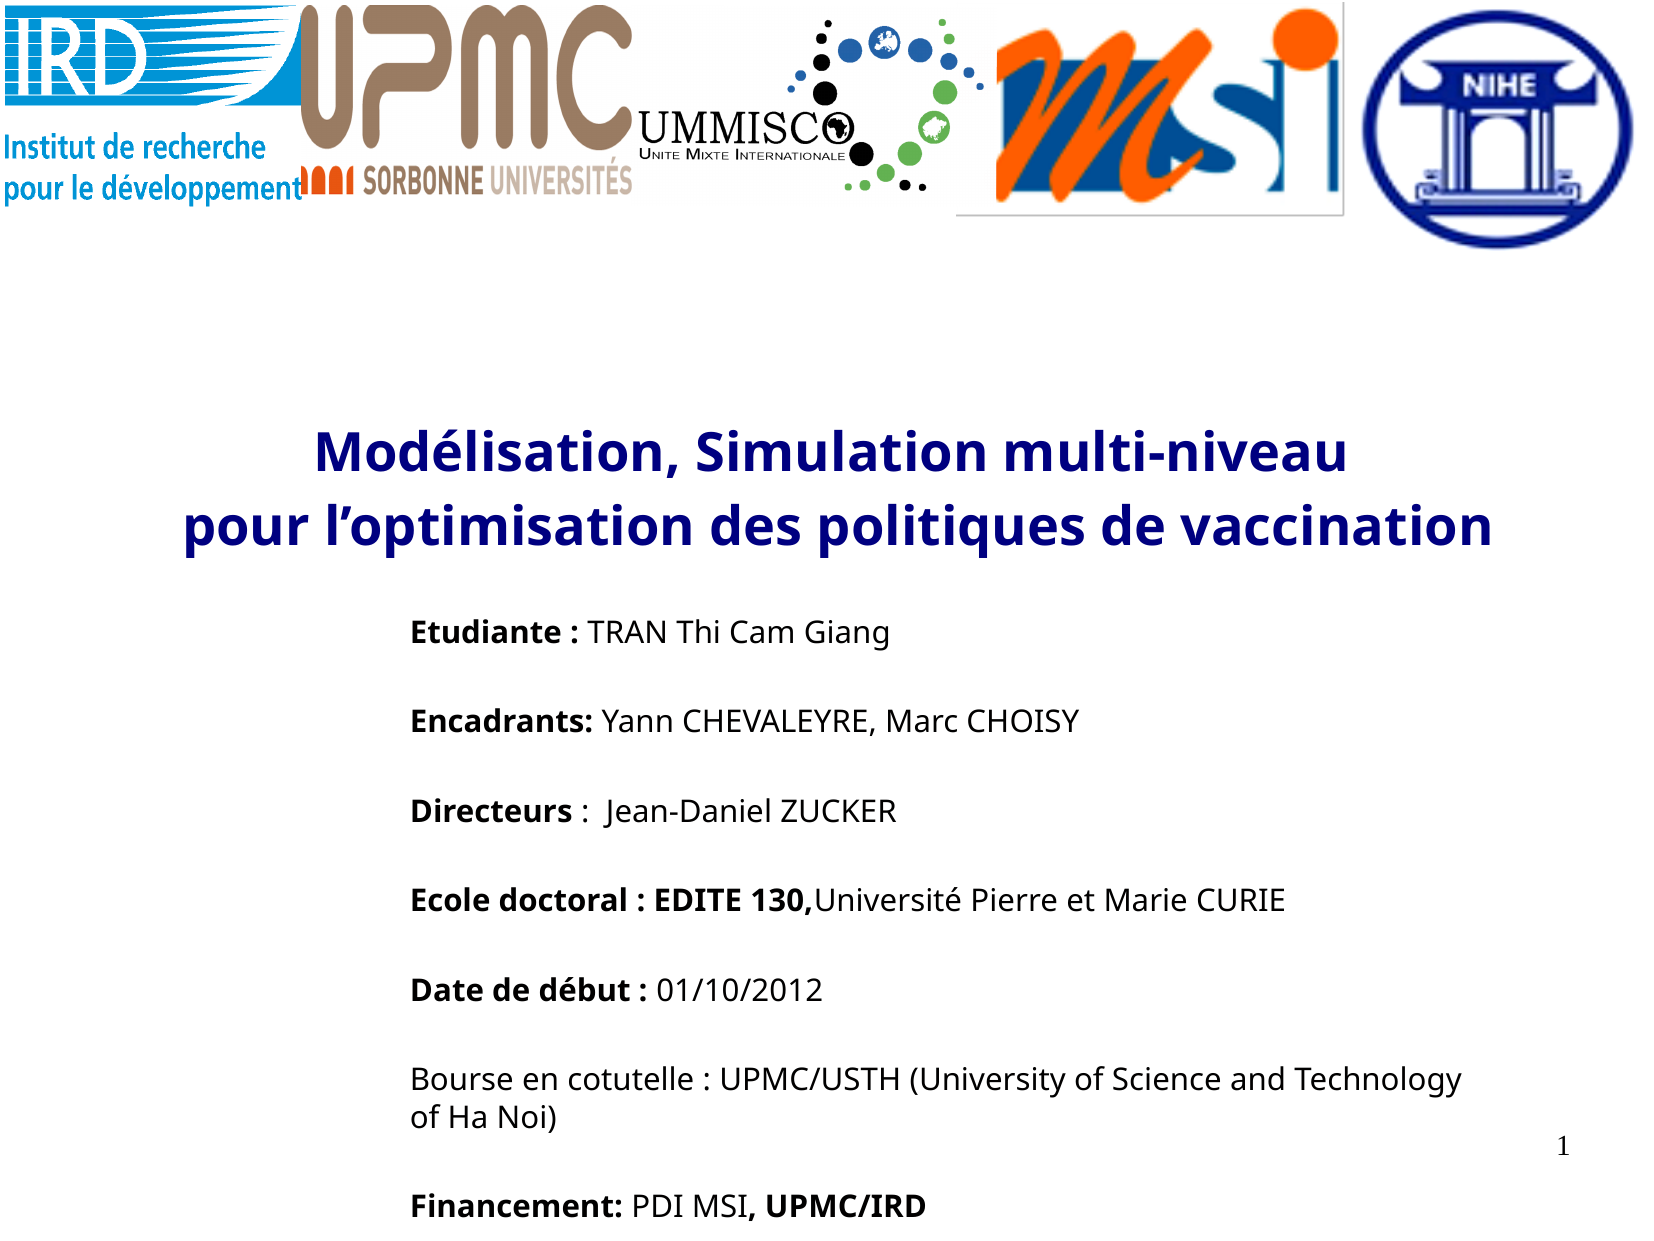

# Modélisation, Simulation multi-niveau
pour l’optimisation des politiques de vaccination
Etudiante : TRAN Thi Cam Giang
Encadrants: Yann CHEVALEYRE, Marc CHOISY
Directeurs : Jean-Daniel ZUCKER
Ecole doctoral : EDITE 130,Université Pierre et Marie CURIE
Date de début : 01/10/2012
Bourse en cotutelle : UPMC/USTH (University of Science and Technology of Ha Noi)
Financement: PDI MSI, UPMC/IRD
1